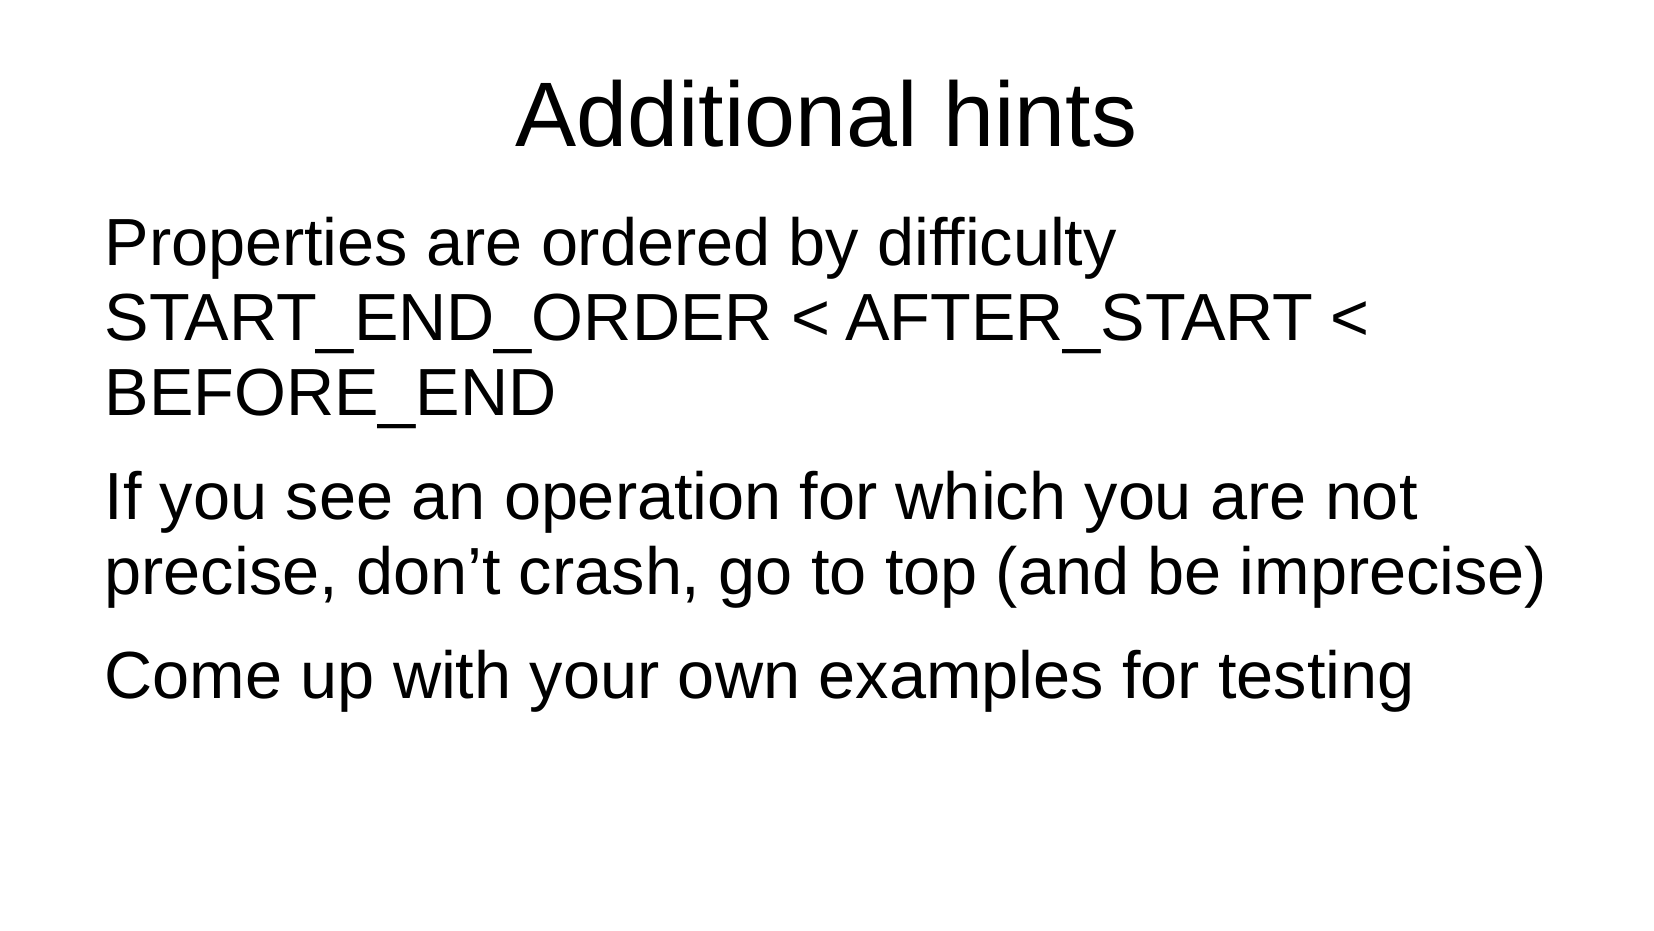

# Additional hints
Properties are ordered by difficulty START_END_ORDER < AFTER_START < BEFORE_END
If you see an operation for which you are not precise, don’t crash, go to top (and be imprecise)
Come up with your own examples for testing